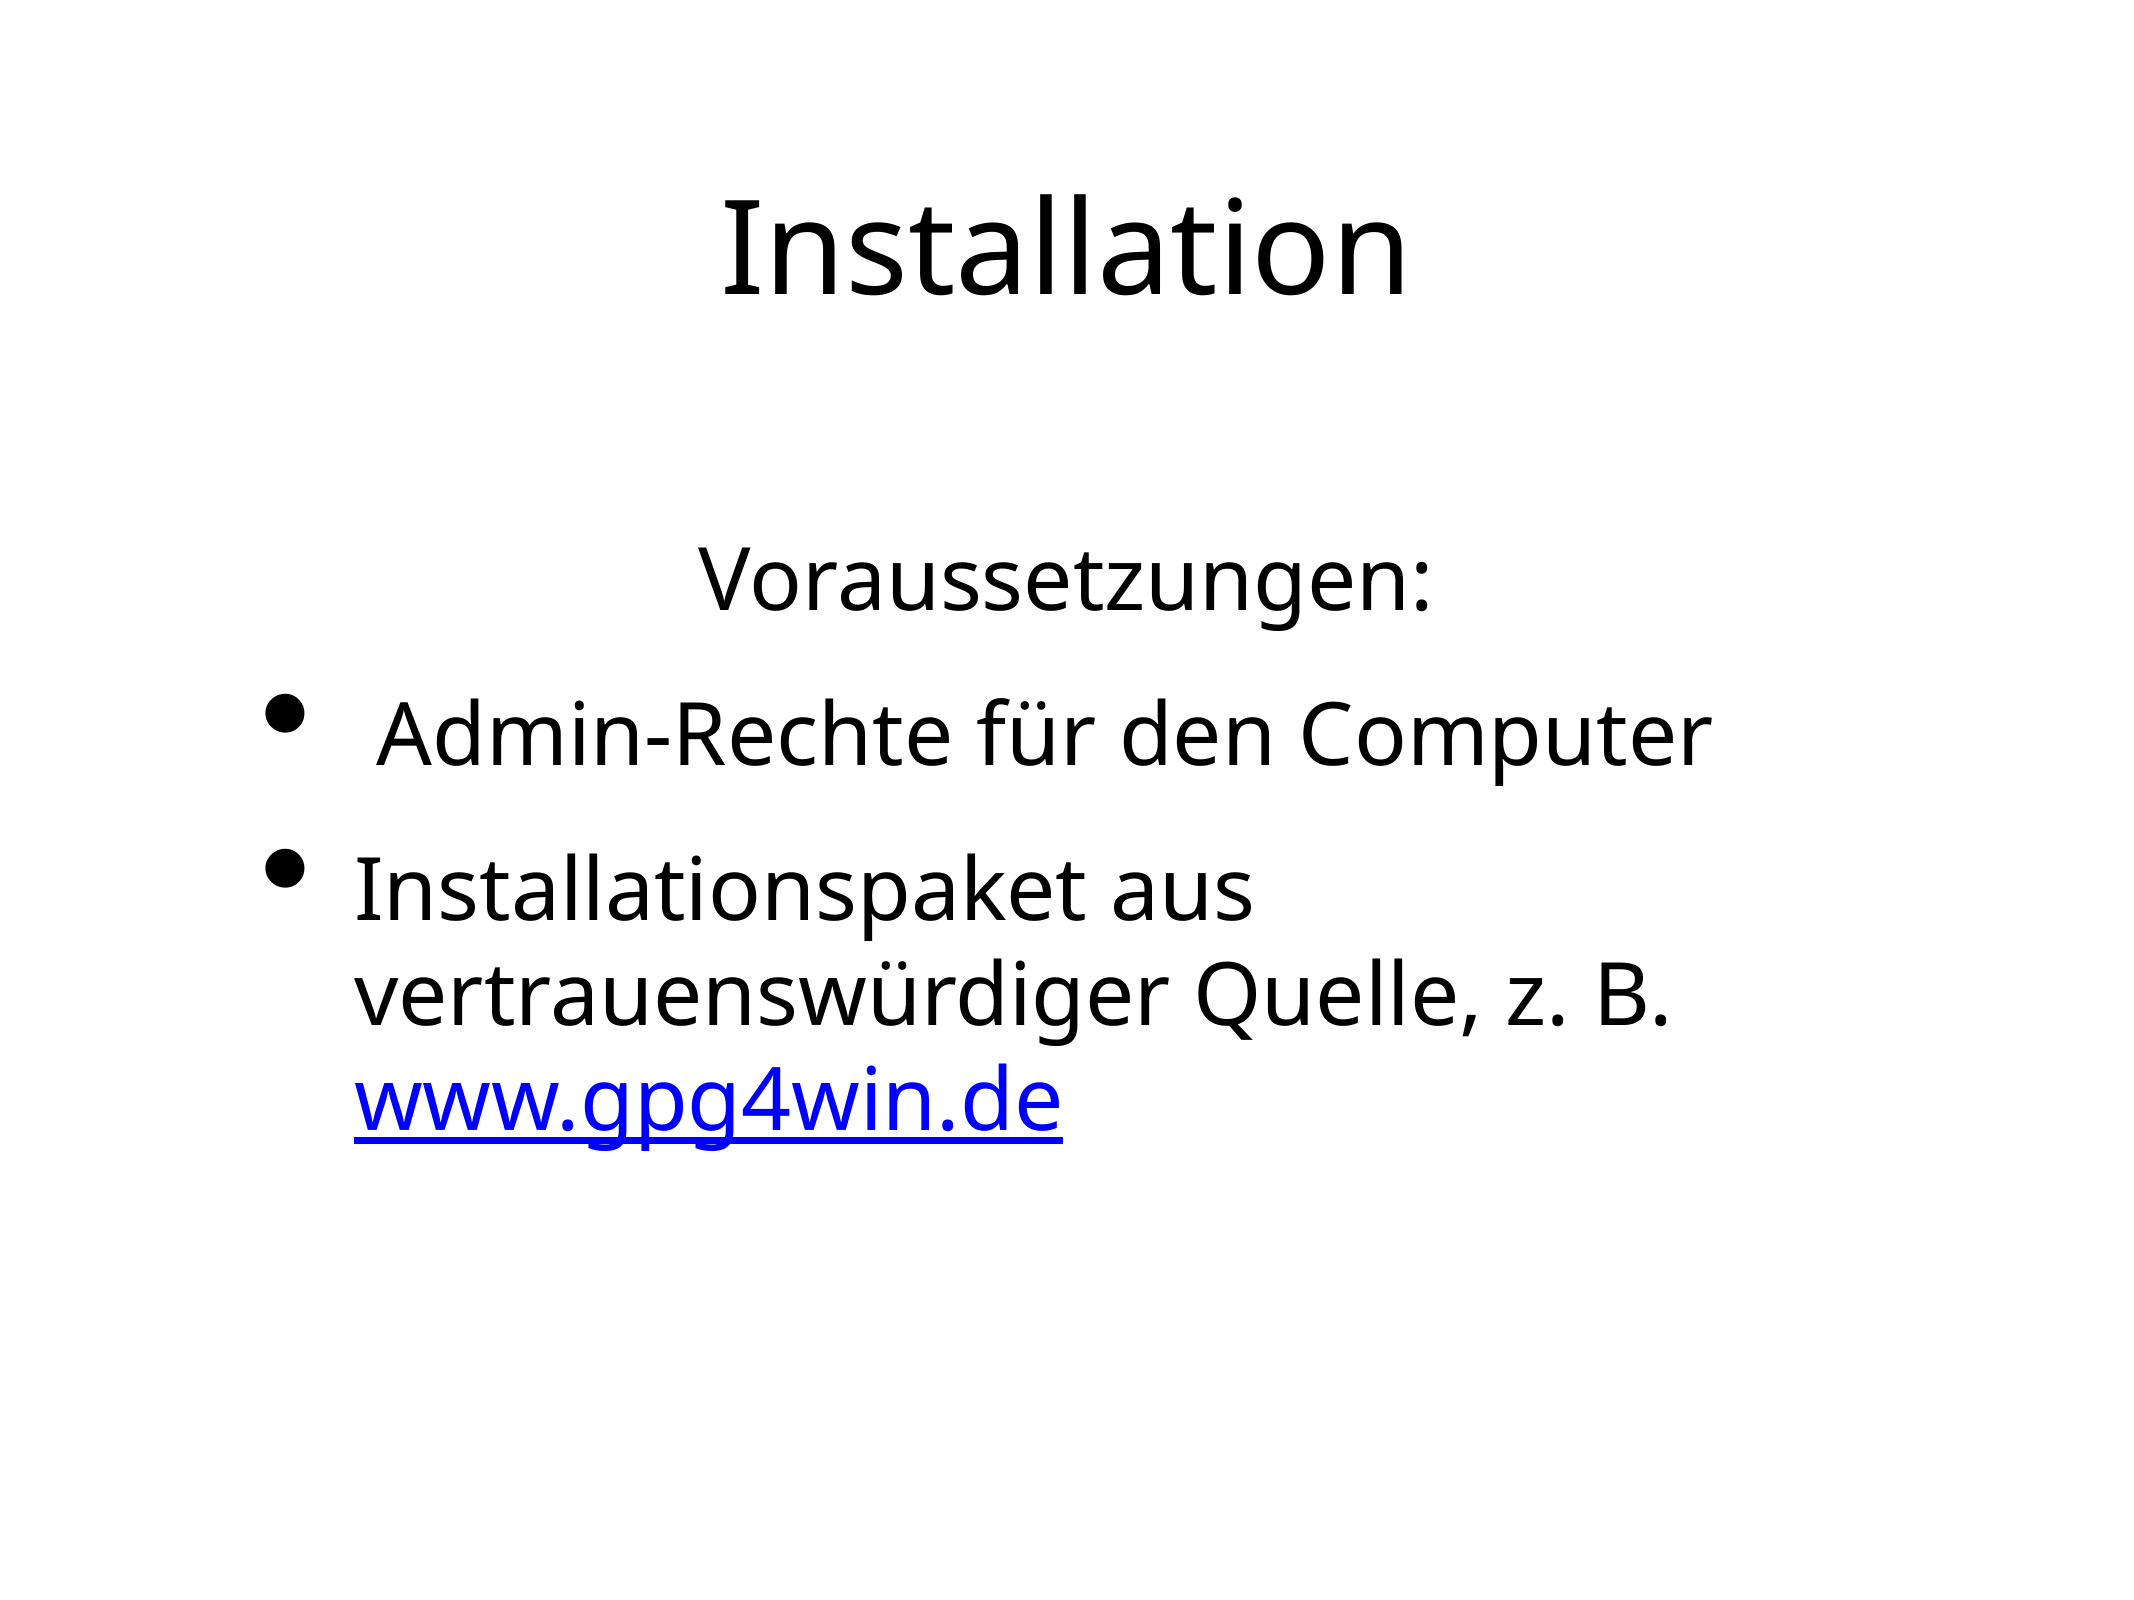

# Installation
Voraussetzungen:
 Admin-Rechte für den Computer
Installationspaket aus vertrauenswürdiger Quelle, z. B. www.gpg4win.de